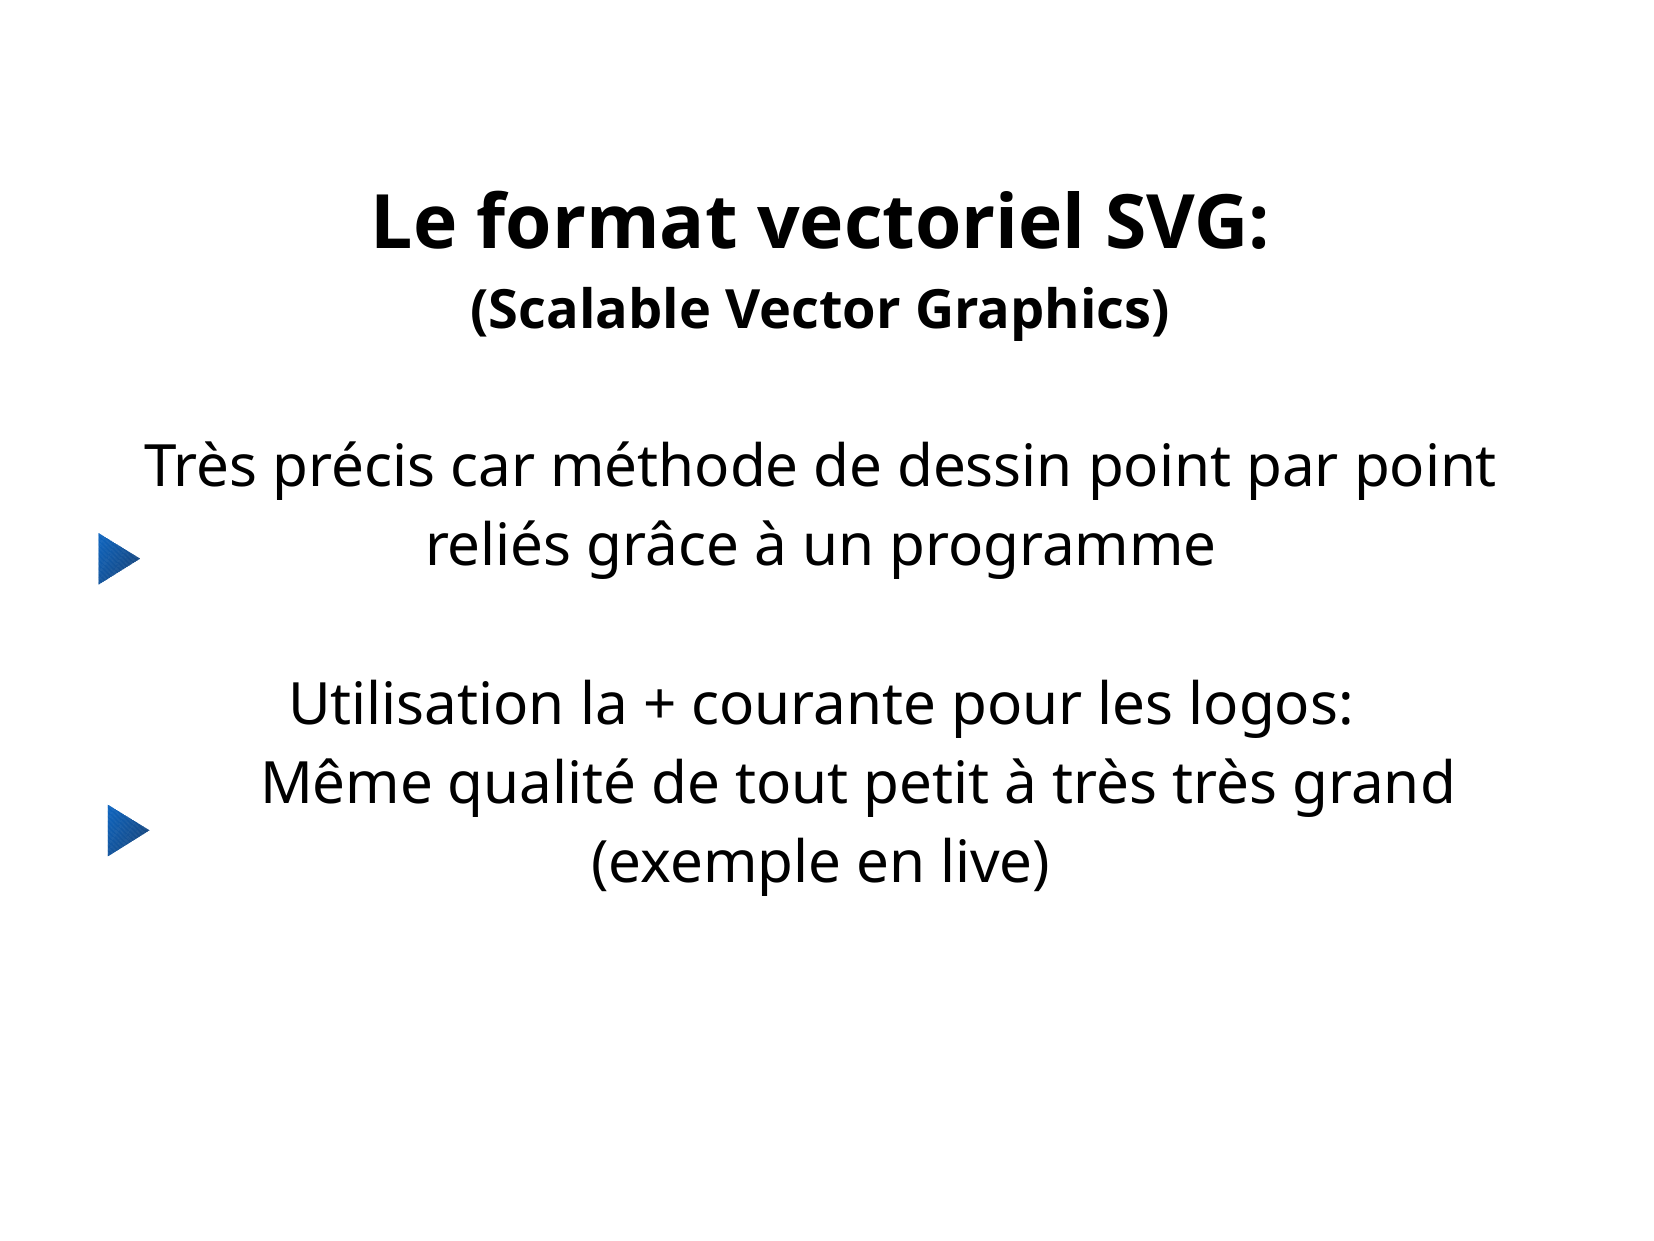

Le format vectoriel SVG:
(Scalable Vector Graphics)
Très précis car méthode de dessin point par point reliés grâce à un programme
Utilisation la + courante pour les logos:
	Même qualité de tout petit à très très grand
(exemple en live)